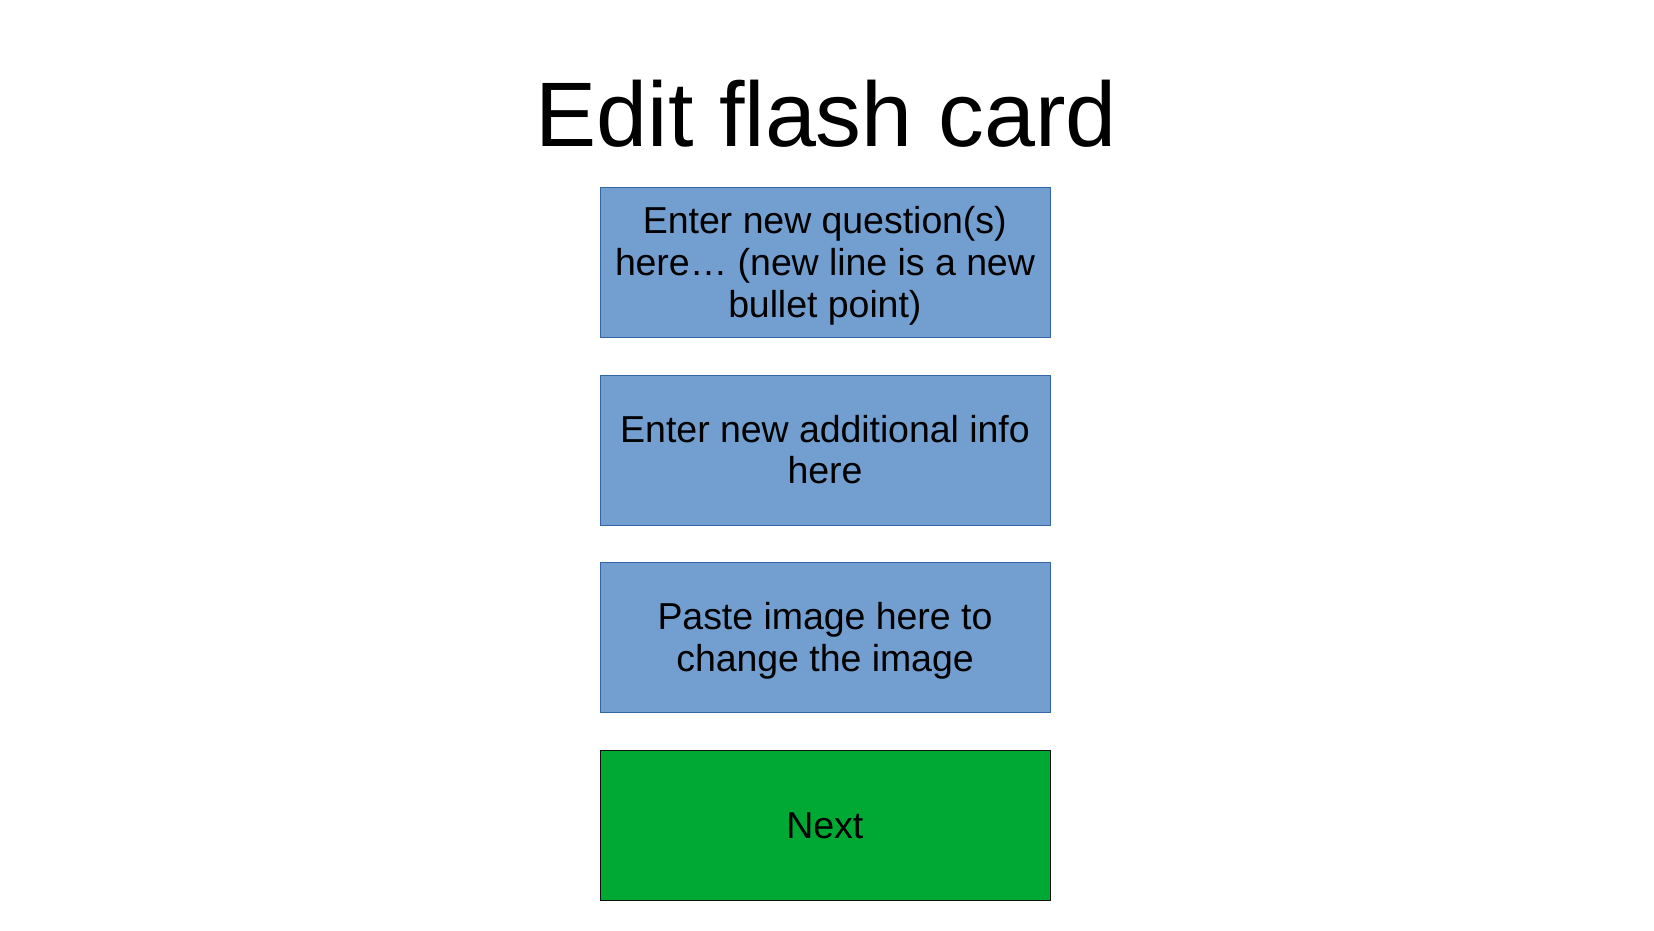

# Edit flash card
Enter new question(s) here… (new line is a new bullet point)
Enter new additional info here
Paste image here to change the image
Next